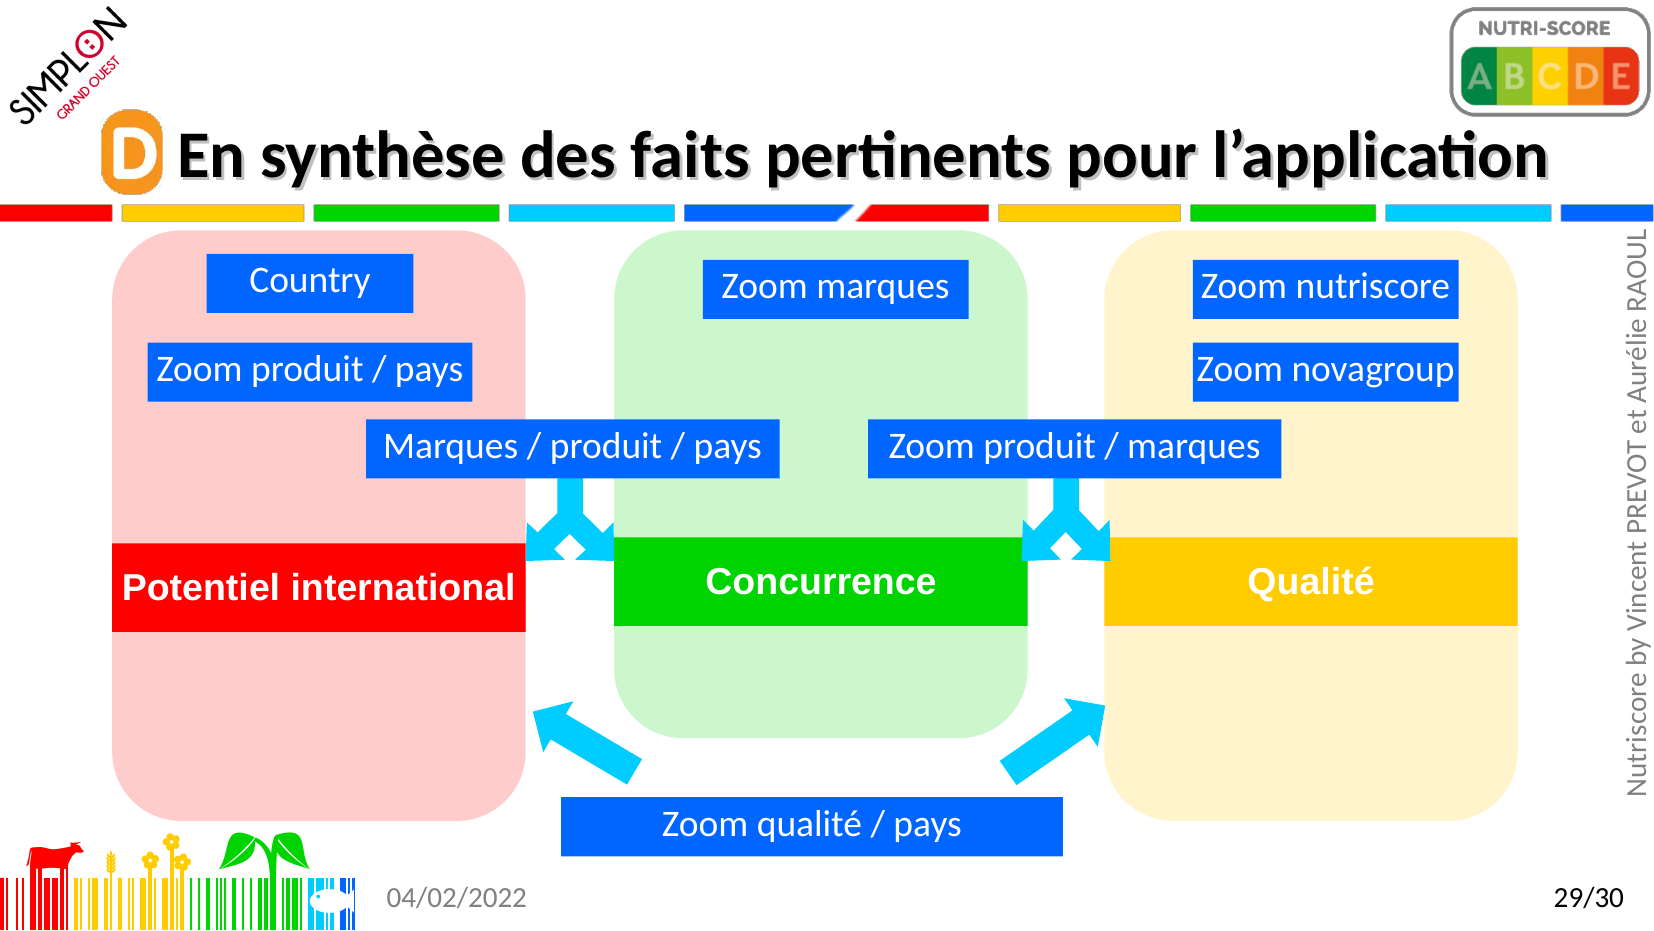

# En synthèse des faits pertinents pour l’application
Country
Zoom marques
Zoom nutriscore
Zoom produit / pays
Zoom novagroup
Marques / produit / pays
Zoom produit / marques
Concurrence
Qualité
Potentiel international
Zoom qualité / pays
29